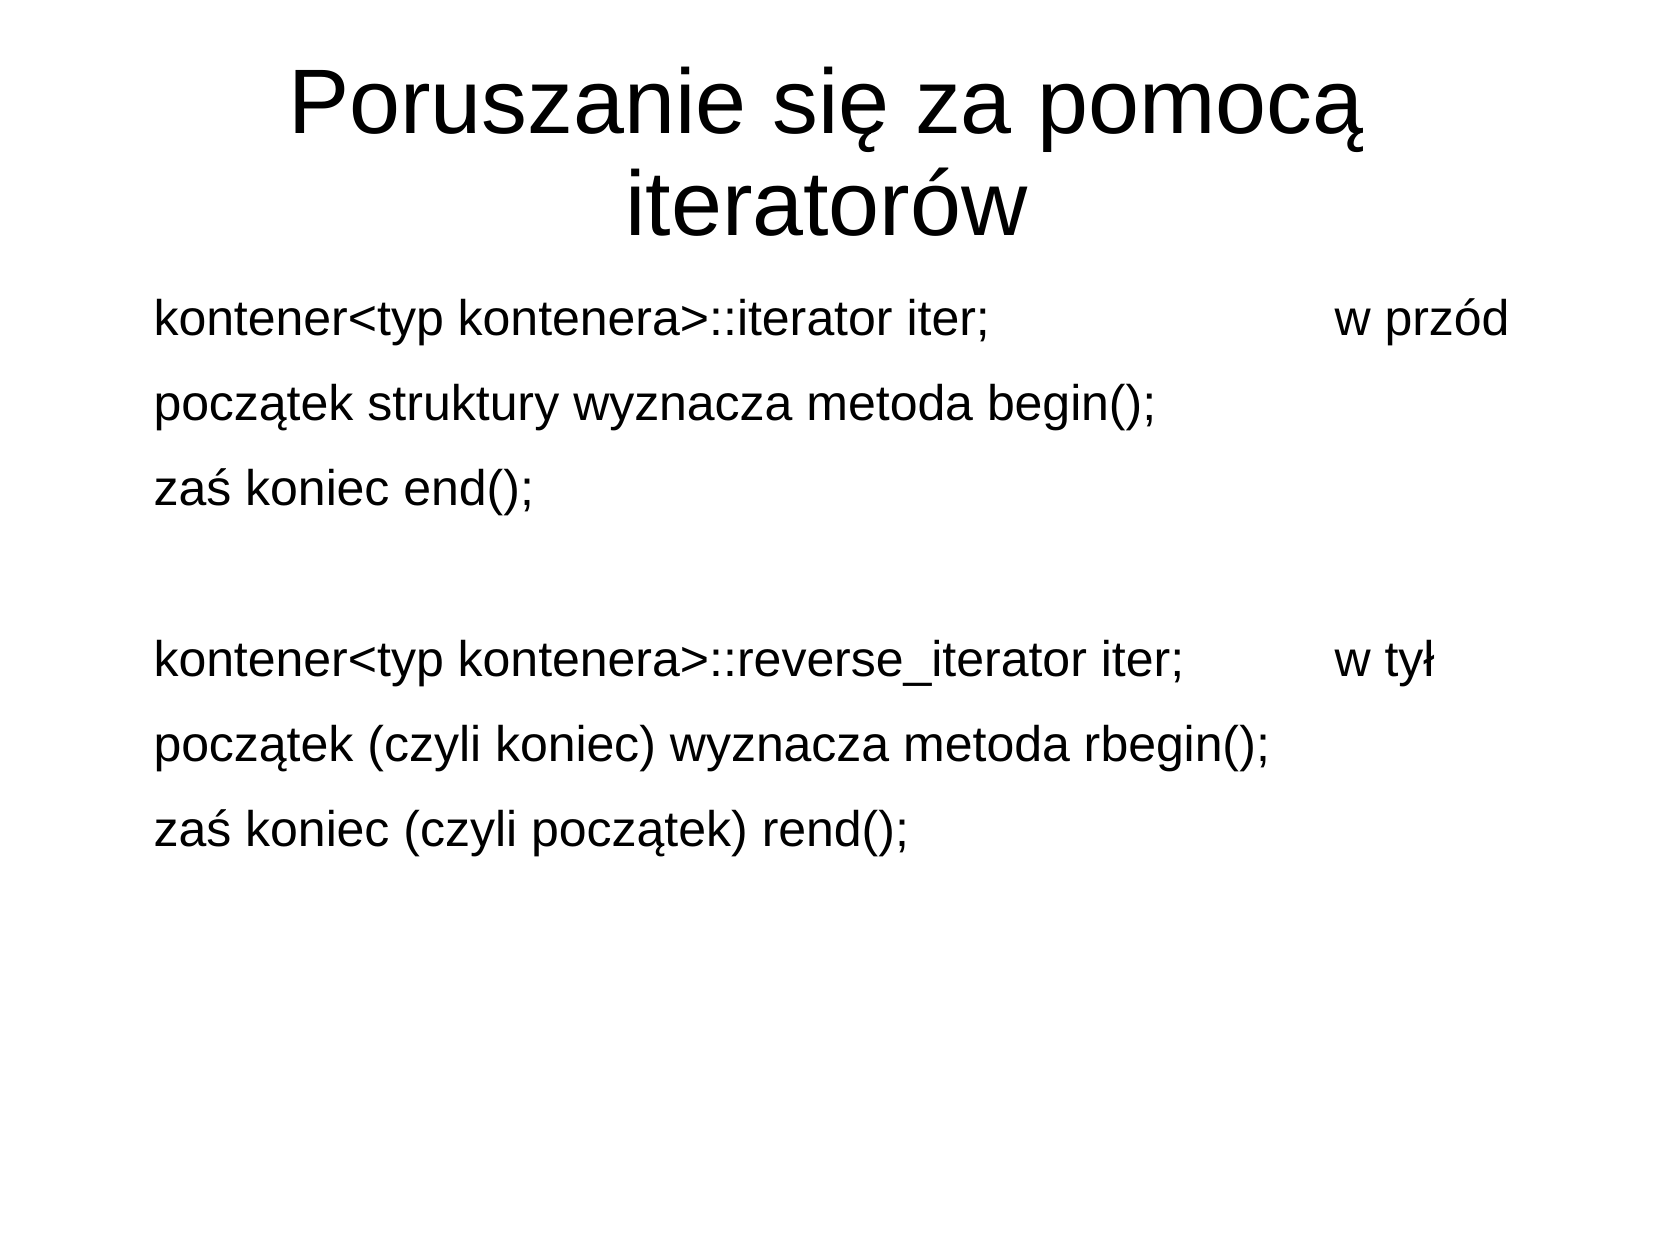

# Poruszanie się za pomocą iteratorów
kontener<typ kontenera>::iterator iter;					w przód
początek struktury wyznacza metoda begin();
zaś koniec end();
kontener<typ kontenera>::reverse_iterator iter;			w tył
początek (czyli koniec) wyznacza metoda rbegin();
zaś koniec (czyli początek) rend();